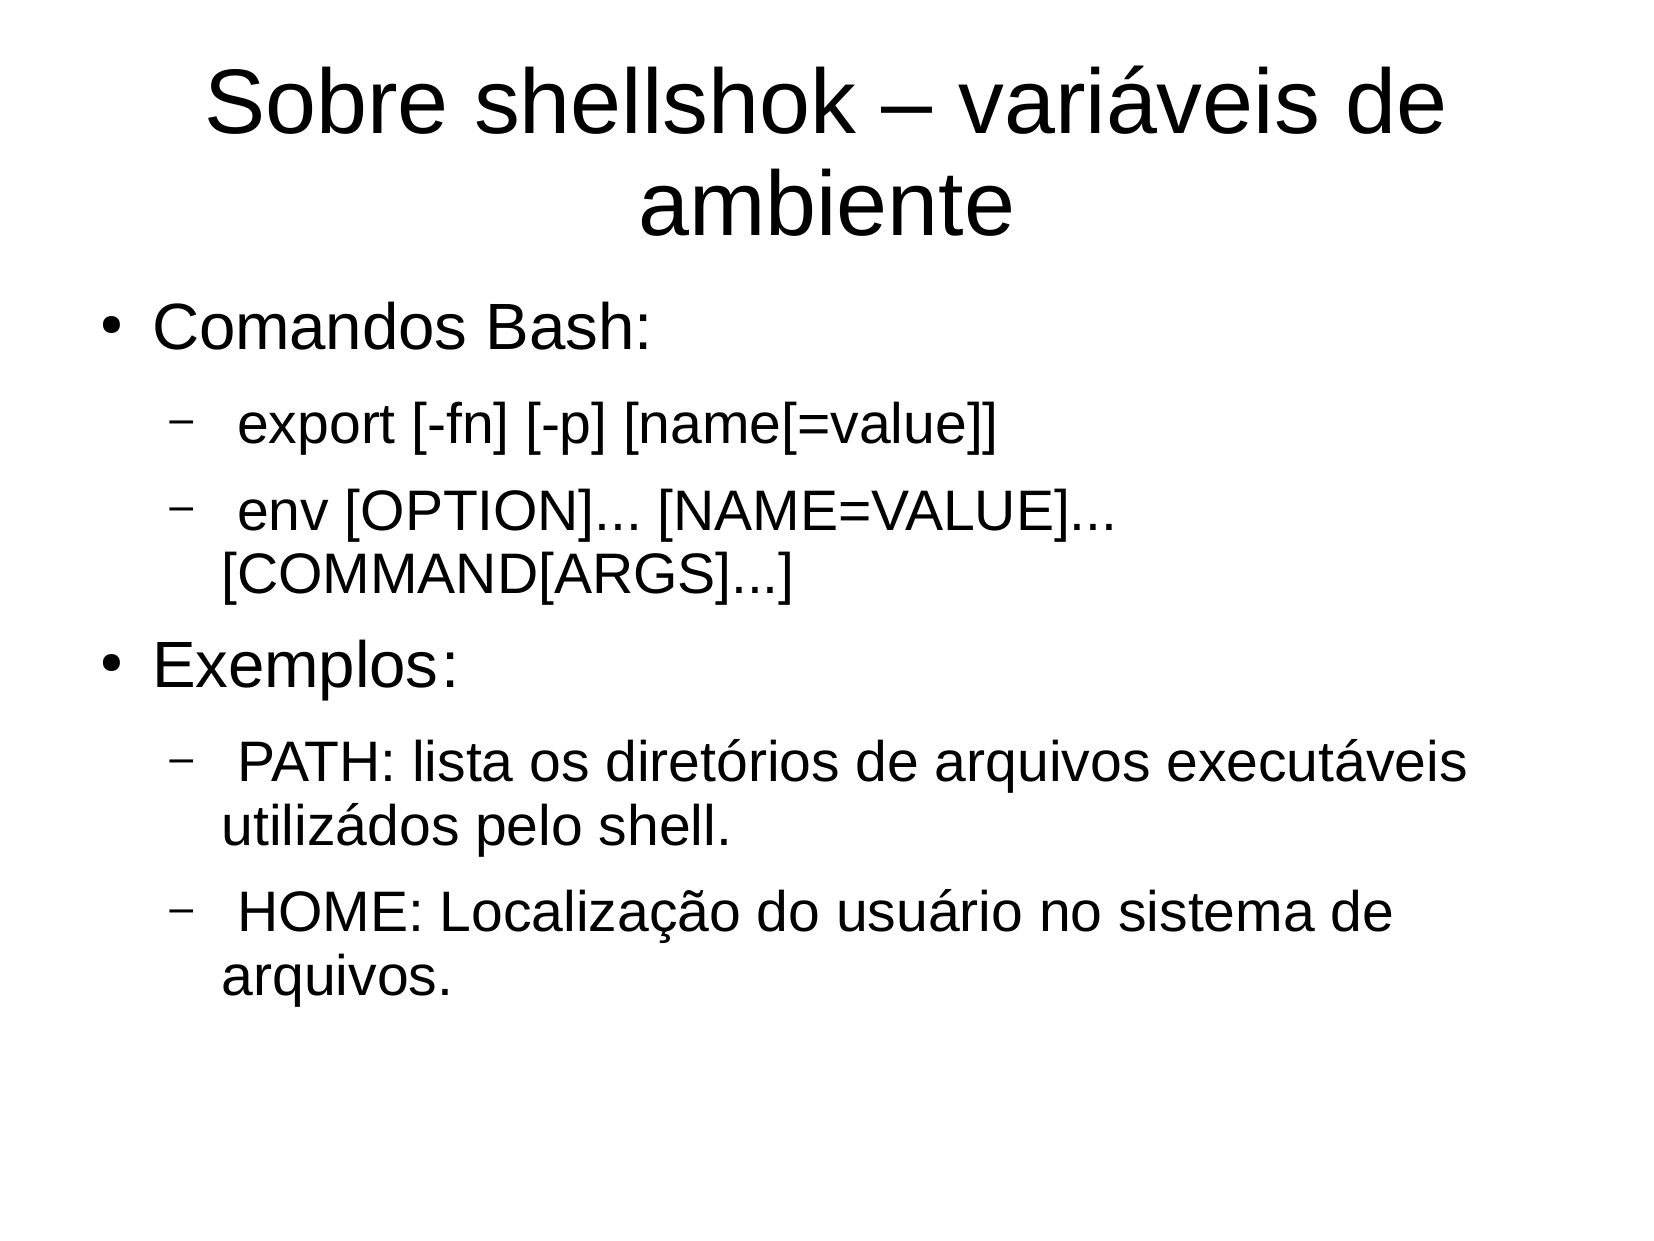

# Sobre shellshok – variáveis de ambiente
Comandos Bash:
 export [-fn] [-p] [name[=value]]
 env [OPTION]... [NAME=VALUE]... [COMMAND[ARGS]...]
Exemplos	:
 PATH: lista os diretórios de arquivos executáveis utilizádos pelo shell.
 HOME: Localização do usuário no sistema de arquivos.